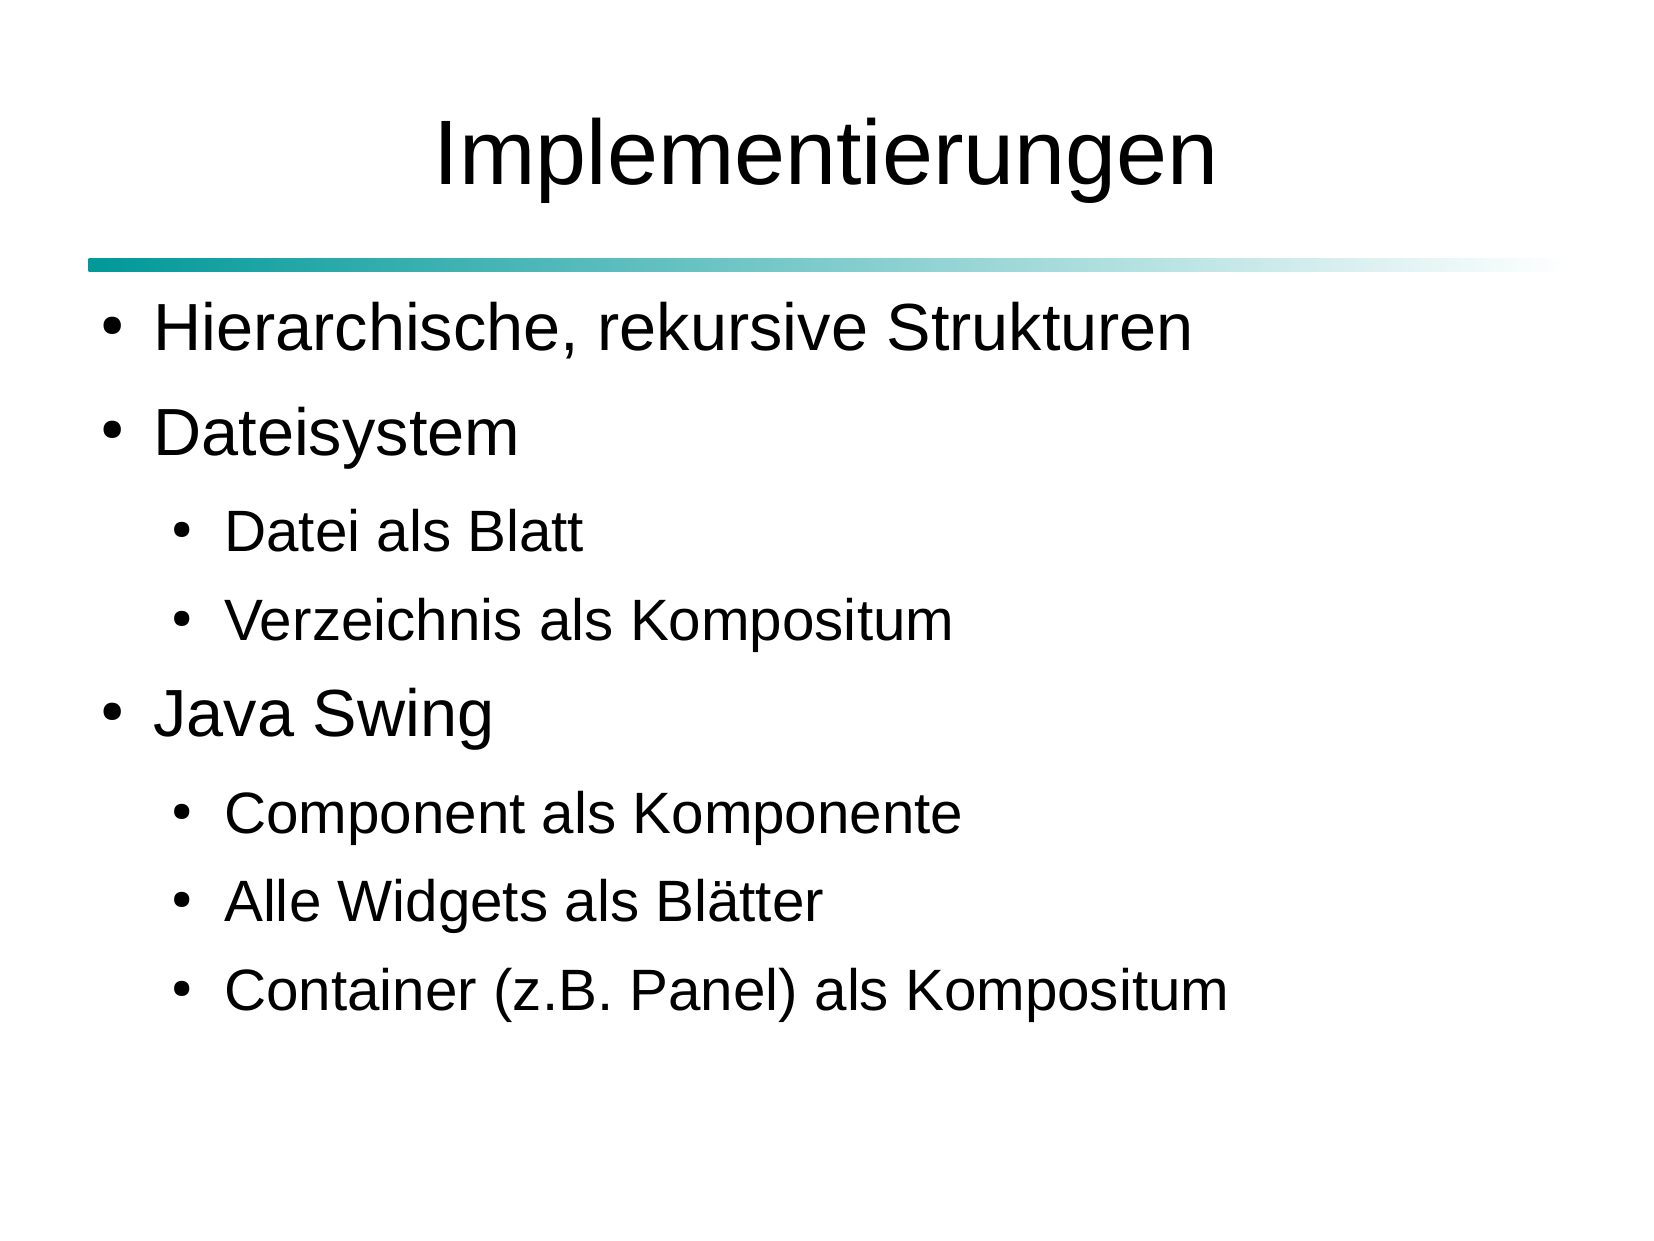

# Implementierungen
Hierarchische, rekursive Strukturen
Dateisystem
Datei als Blatt
Verzeichnis als Kompositum
Java Swing
Component als Komponente
Alle Widgets als Blätter
Container (z.B. Panel) als Kompositum